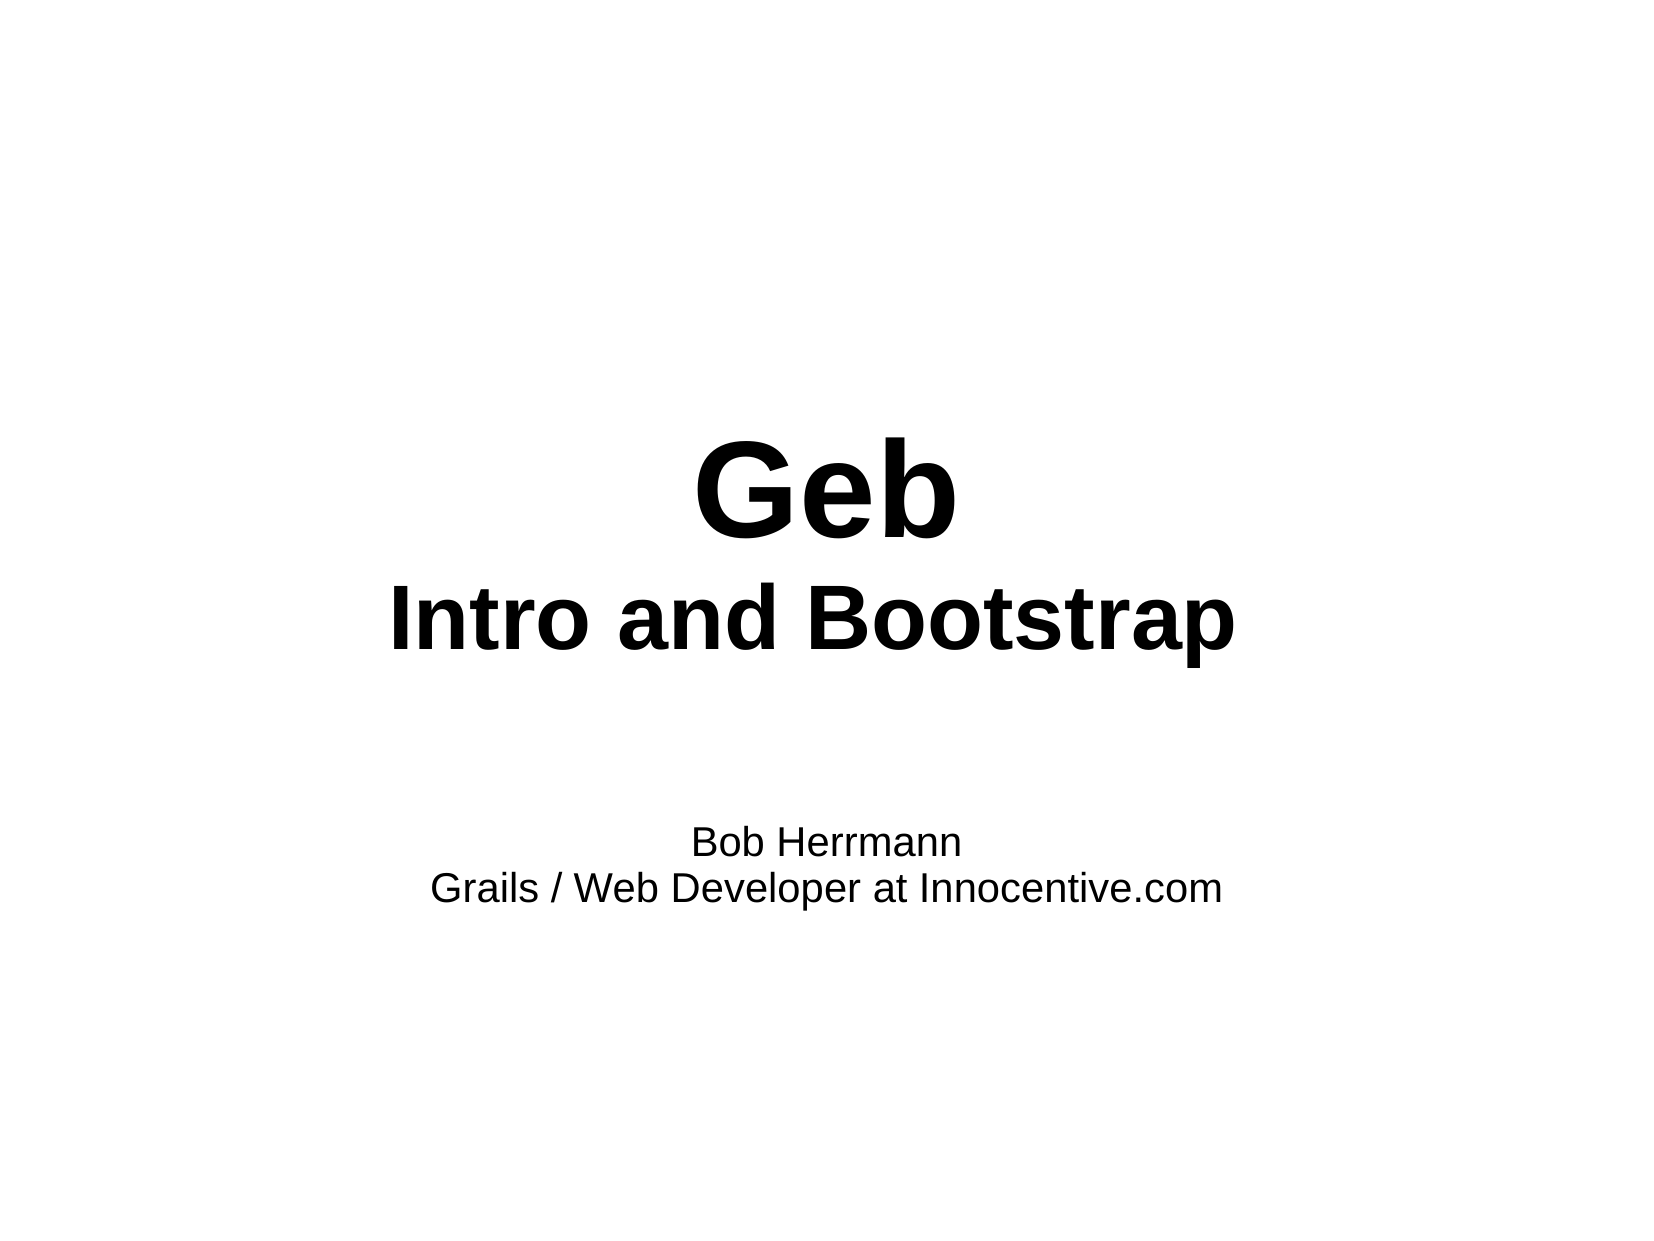

#
Geb
Intro and Bootstrap
Bob Herrmann
Grails / Web Developer at Innocentive.com